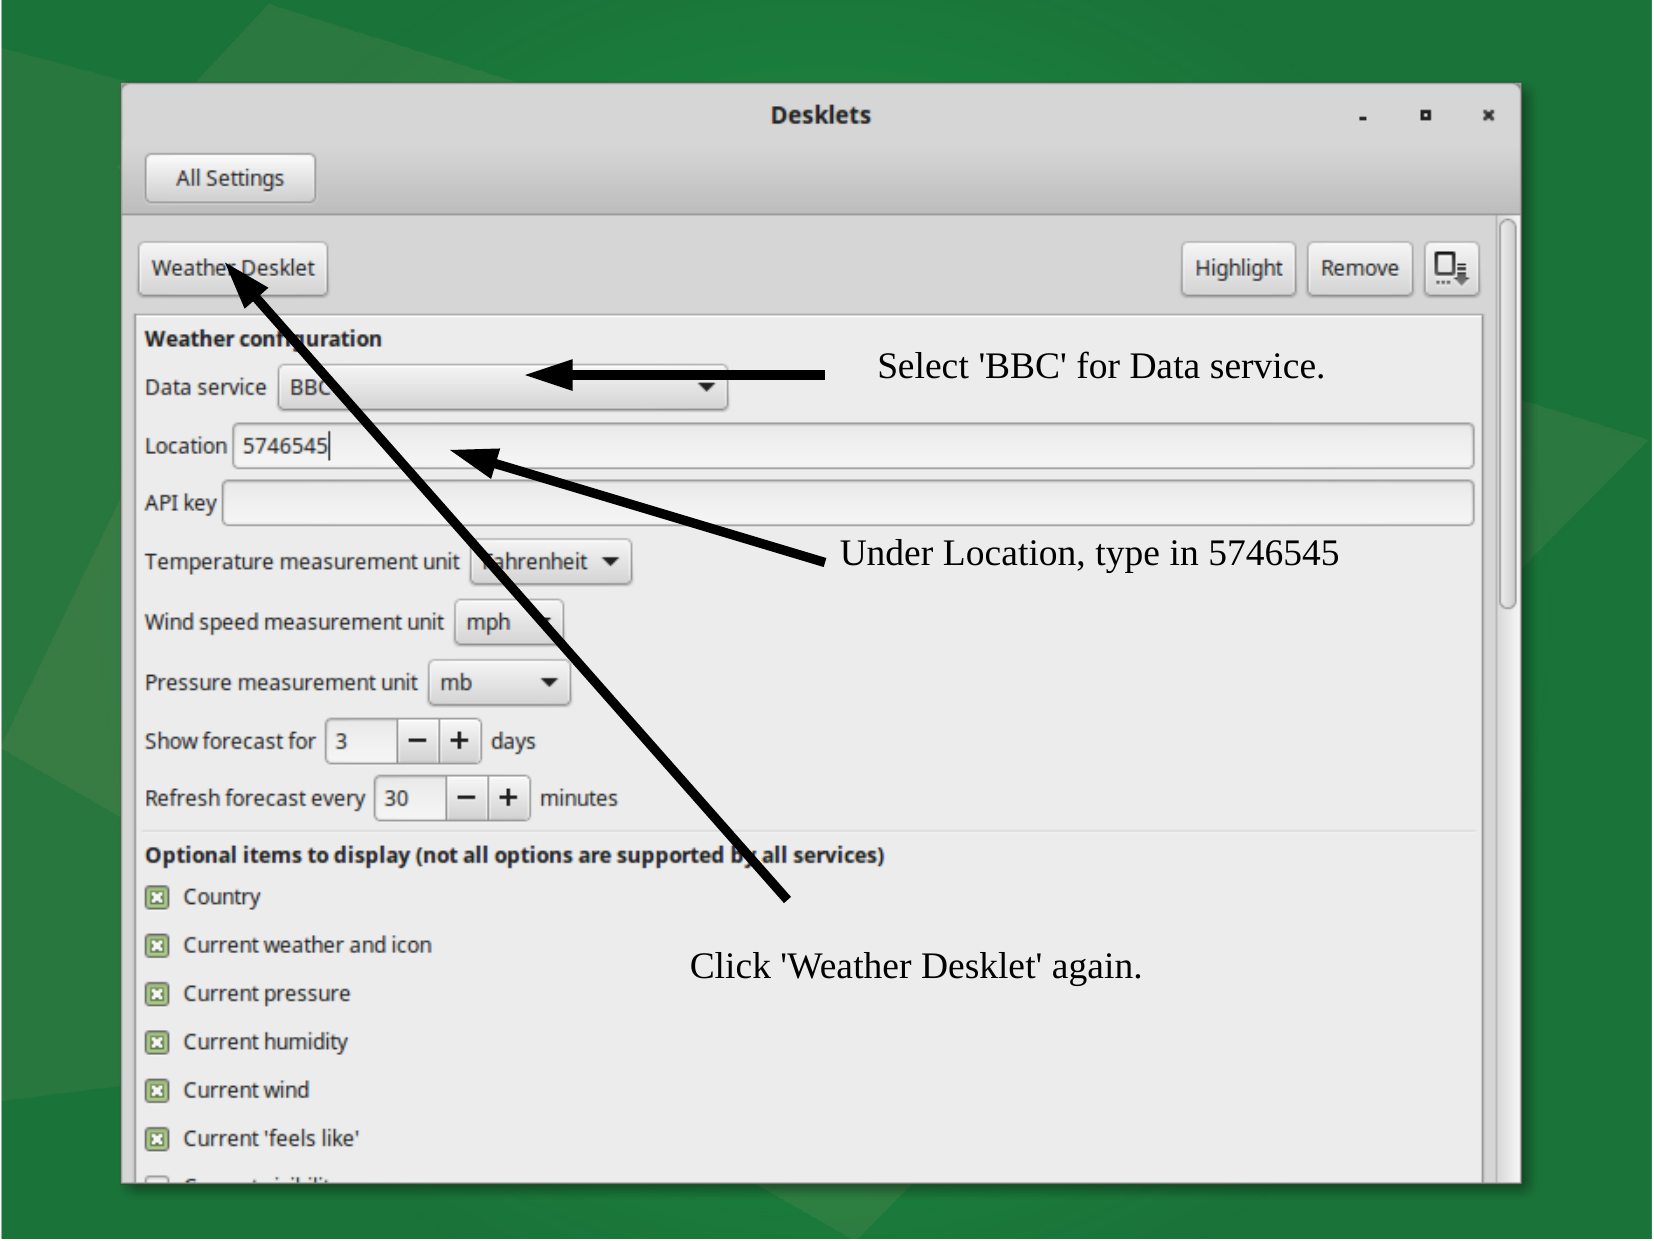

Select 'BBC' for Data service.
Under Location, type in 5746545
Click 'Weather Desklet' again.